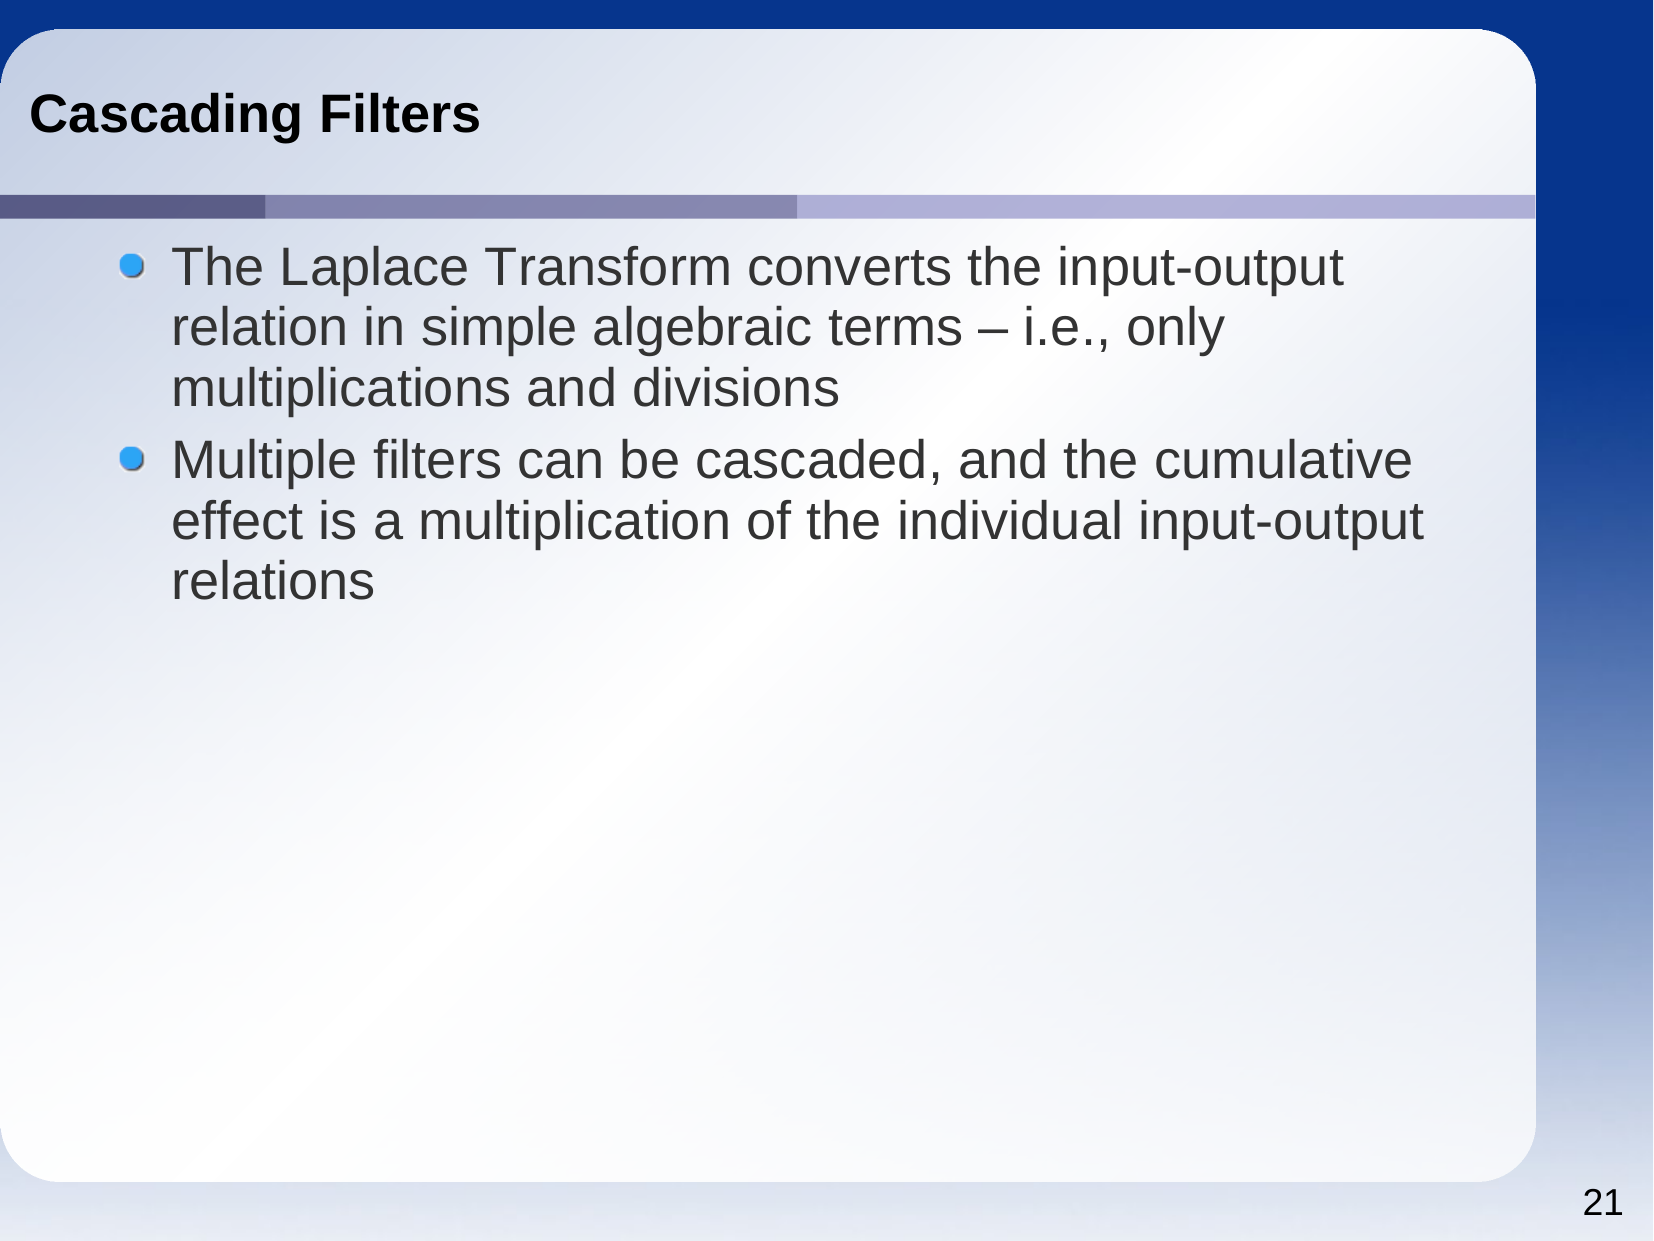

# Cascading Filters
The Laplace Transform converts the input-output relation in simple algebraic terms – i.e., only multiplications and divisions
Multiple filters can be cascaded, and the cumulative effect is a multiplication of the individual input-output relations
21